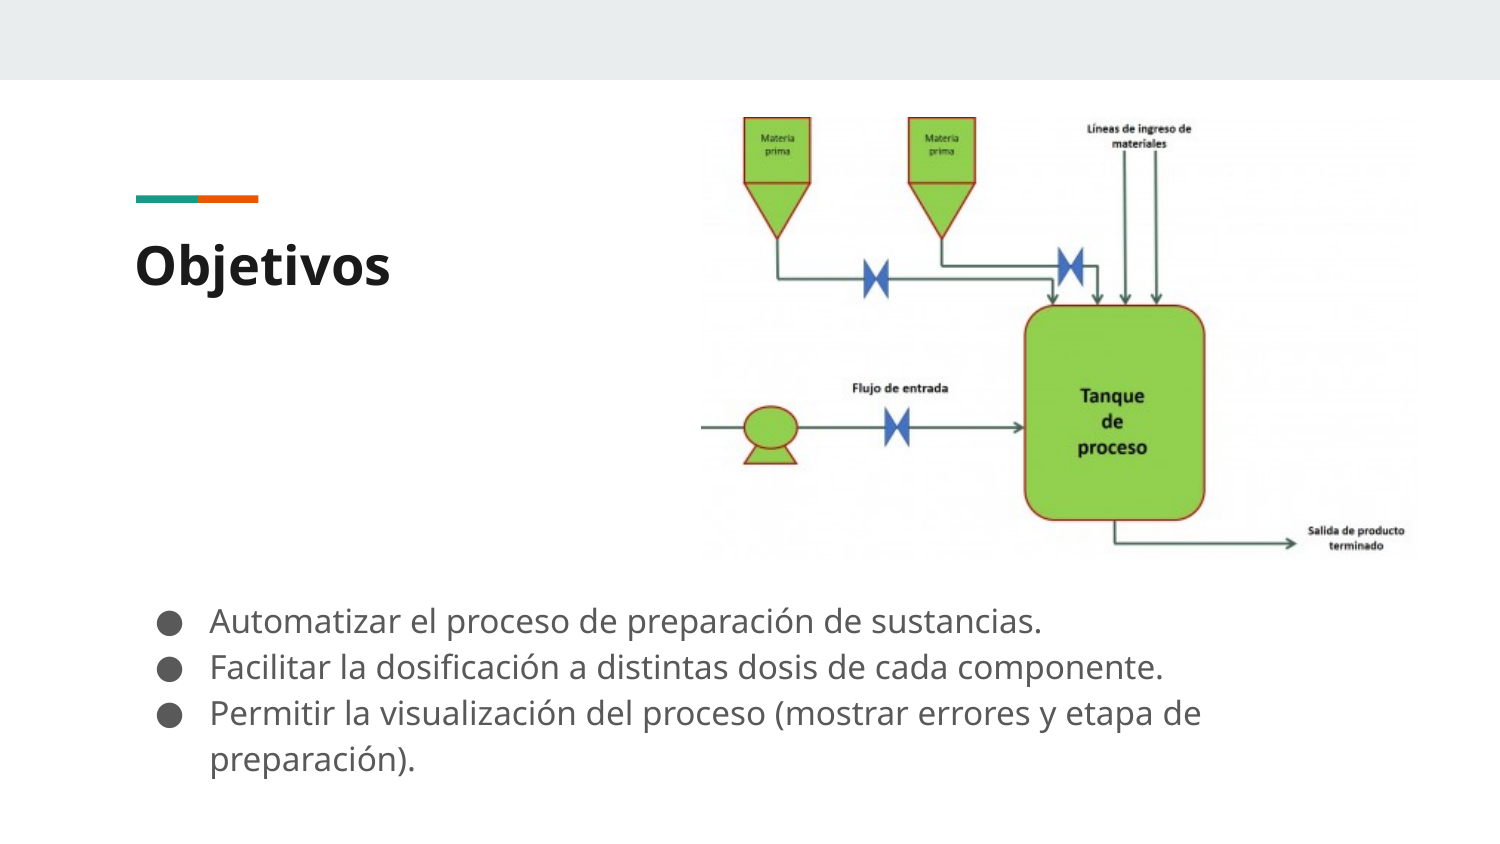

# Objetivos
Automatizar el proceso de preparación de sustancias.
Facilitar la dosificación a distintas dosis de cada componente.
Permitir la visualización del proceso (mostrar errores y etapa de preparación).